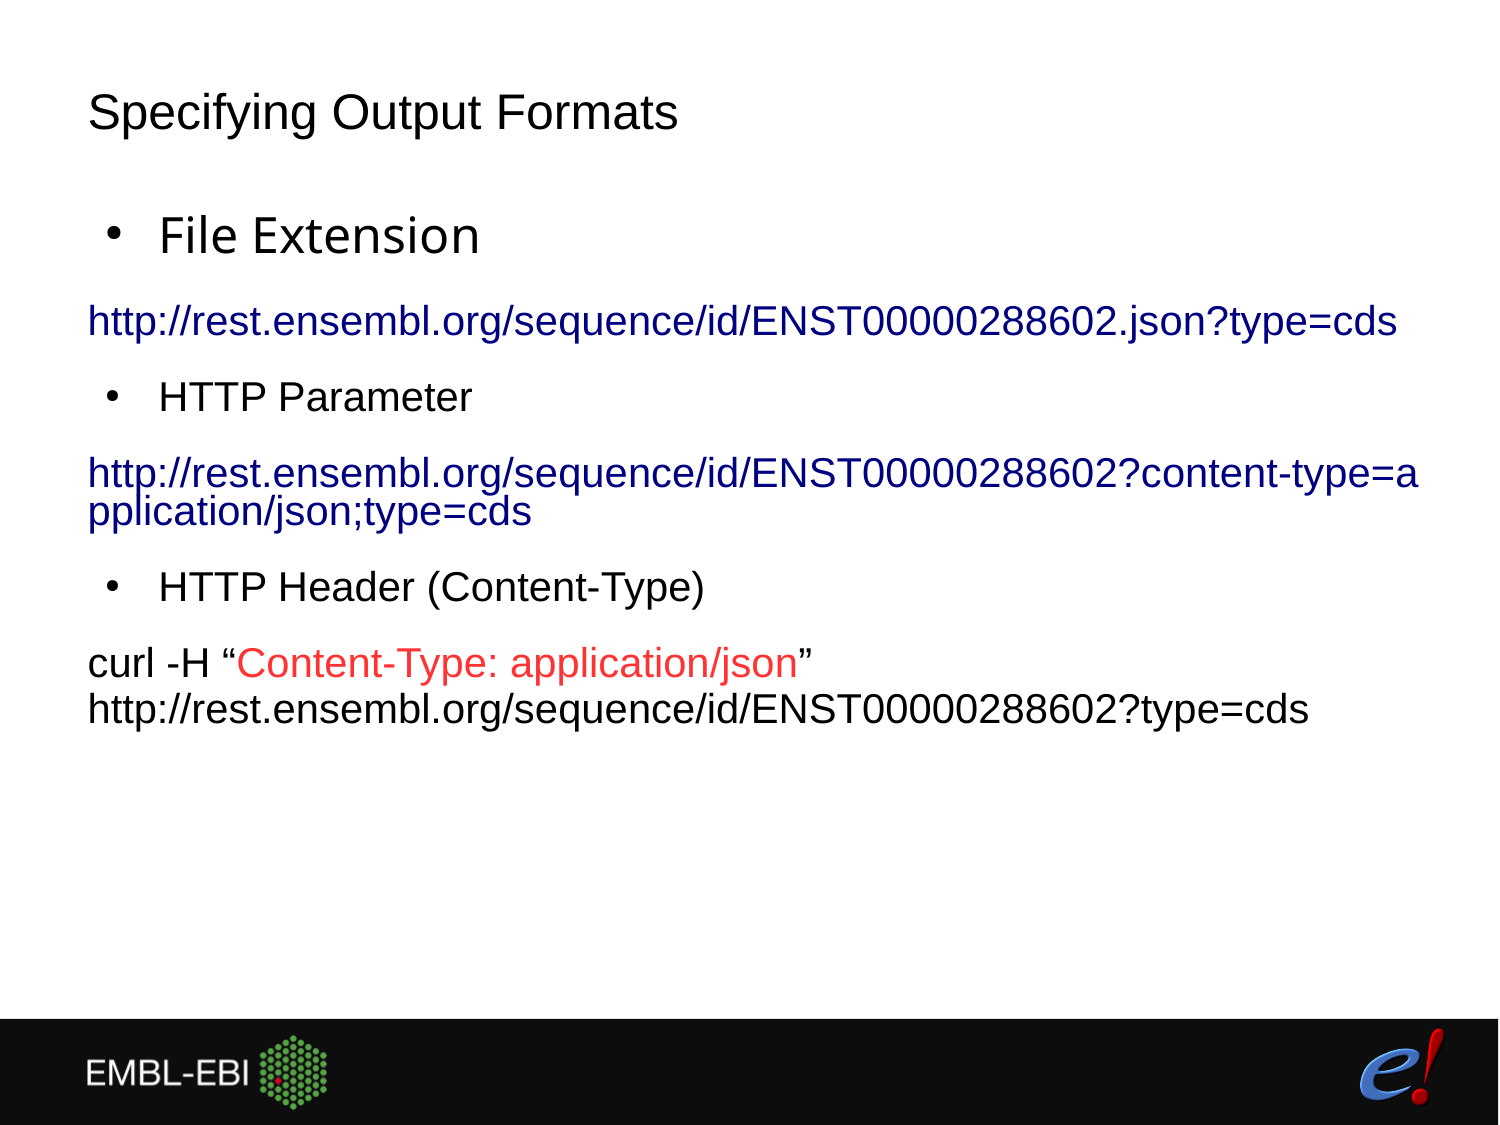

# Specifying Output Formats
File Extension
http://rest.ensembl.org/sequence/id/ENST00000288602.json?type=cds
HTTP Parameter
http://rest.ensembl.org/sequence/id/ENST00000288602?content-type=application/json;type=cds
HTTP Header (Content-Type)
curl -H “Content-Type: application/json” http://rest.ensembl.org/sequence/id/ENST00000288602?type=cds